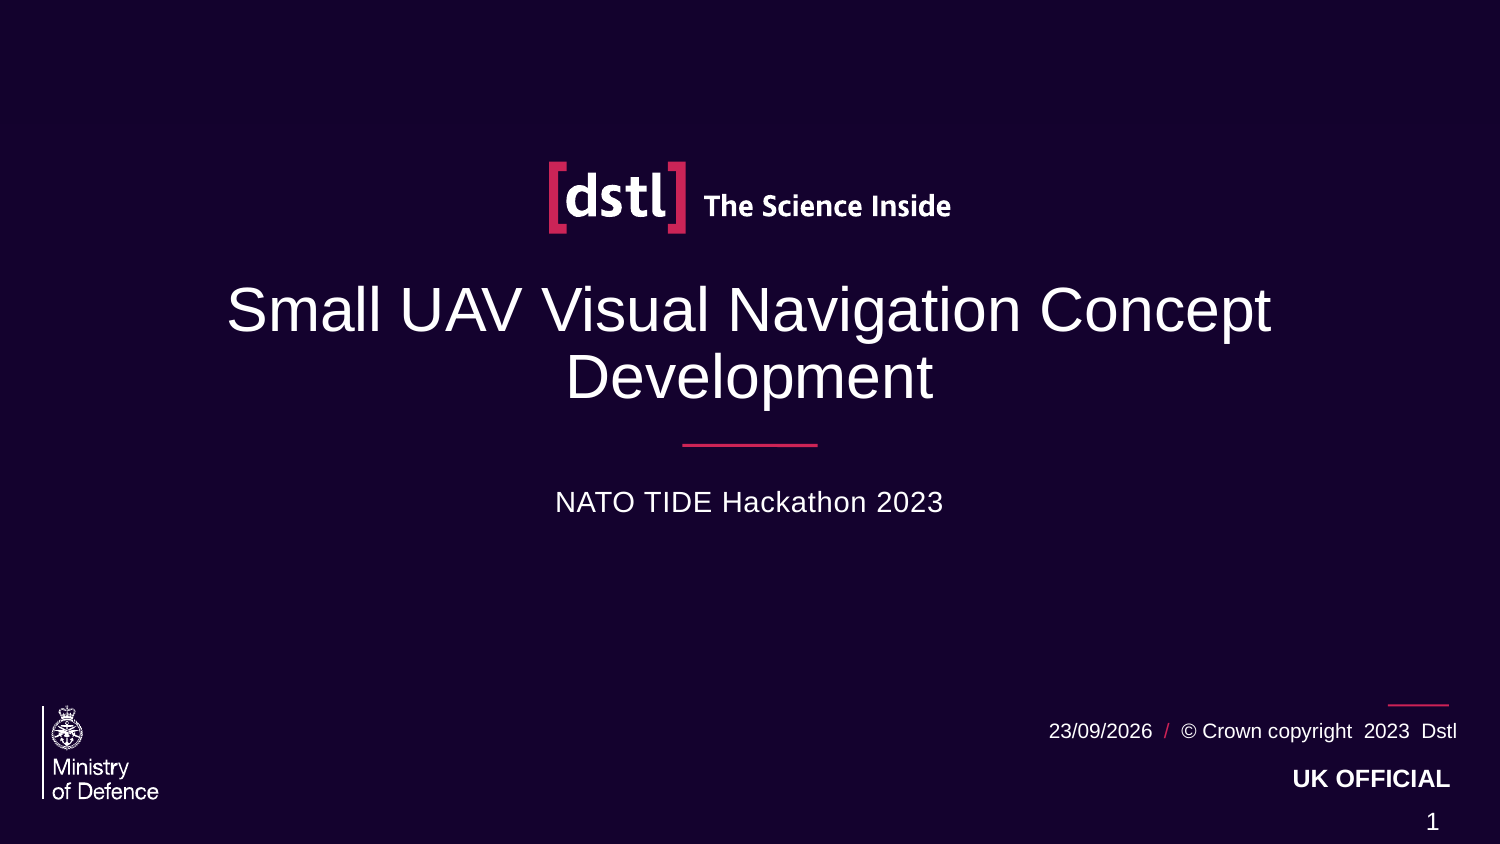

Small UAV Visual Navigation Concept Development
# NATO TIDE Hackathon 2023
 / © Crown copyright 2023 Dstl
UK OFFICIAL
1